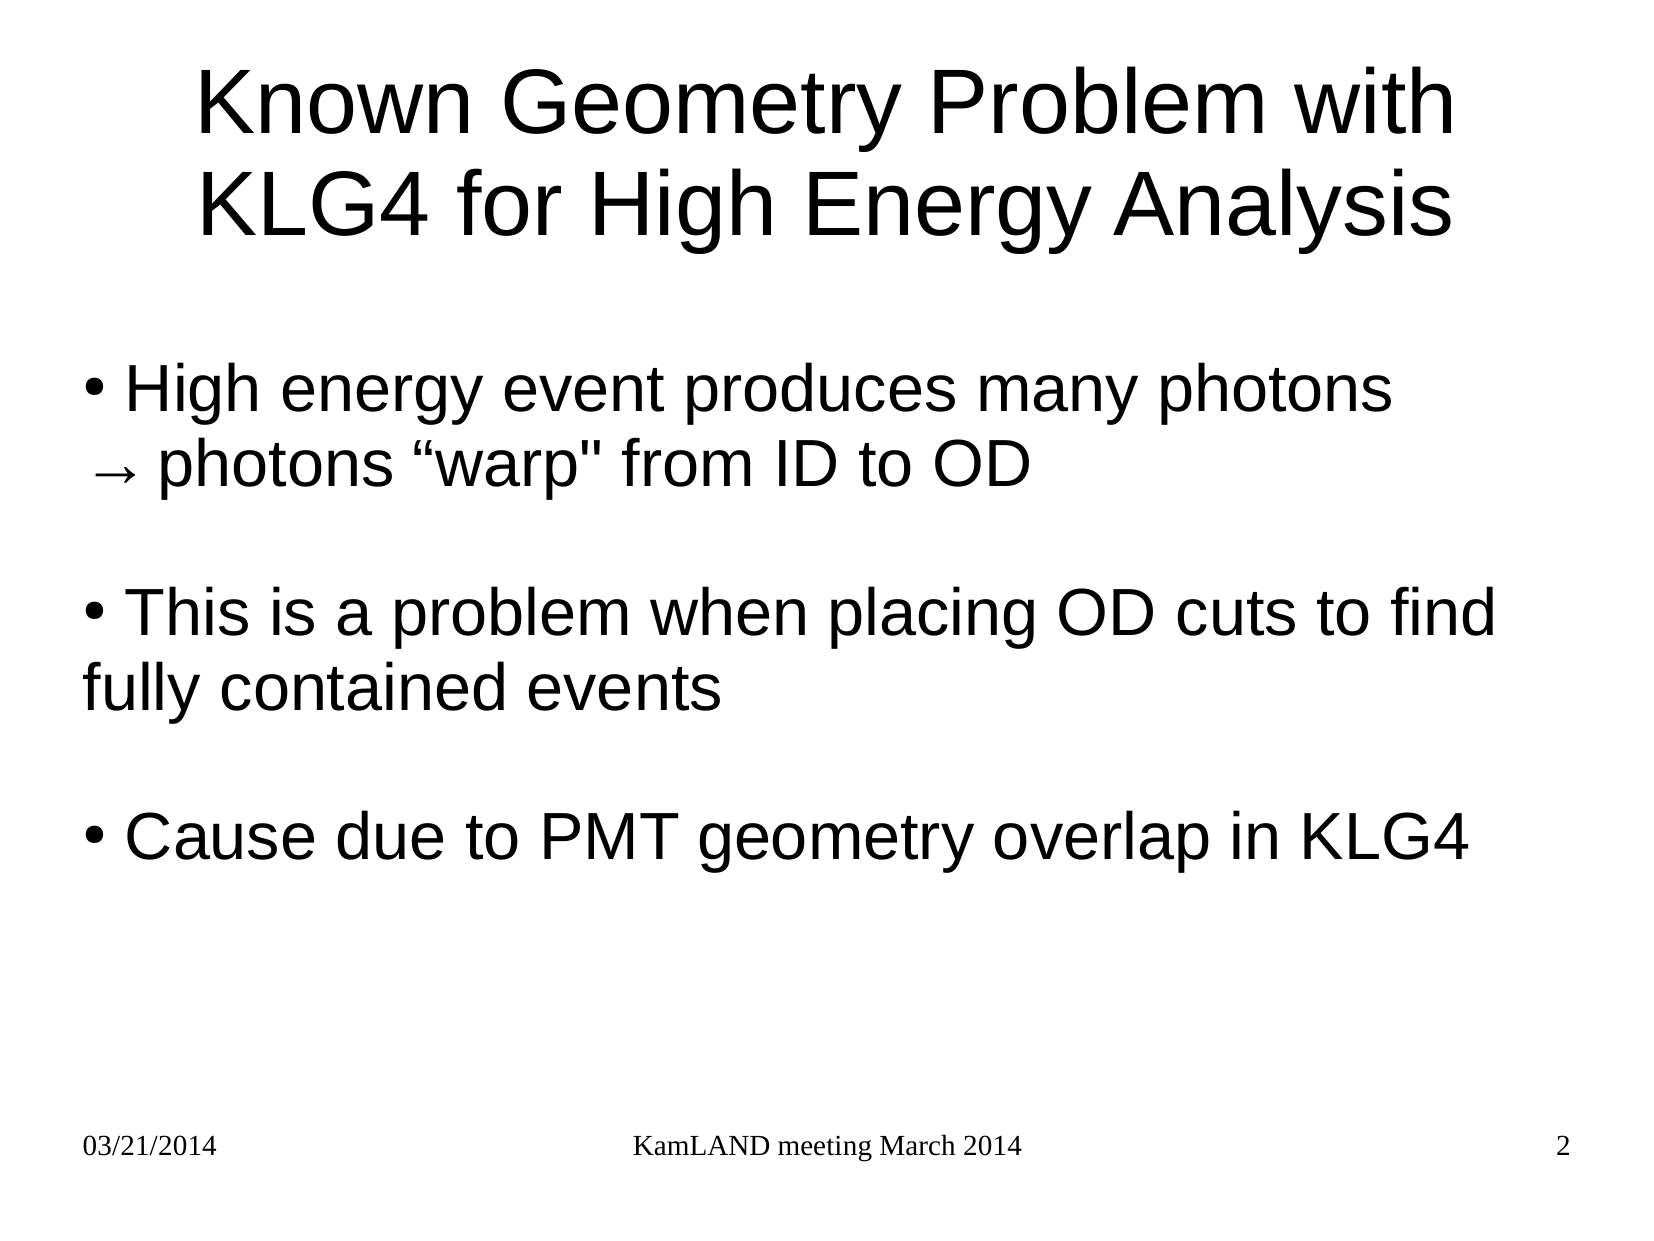

Known Geometry Problem with KLG4 for High Energy Analysis
# High energy event produces many photons
→	photons “warp" from ID to OD
 This is a problem when placing OD cuts to find fully contained events
 Cause due to PMT geometry overlap in KLG4
03/21/2014
KamLAND meeting March 2014
2